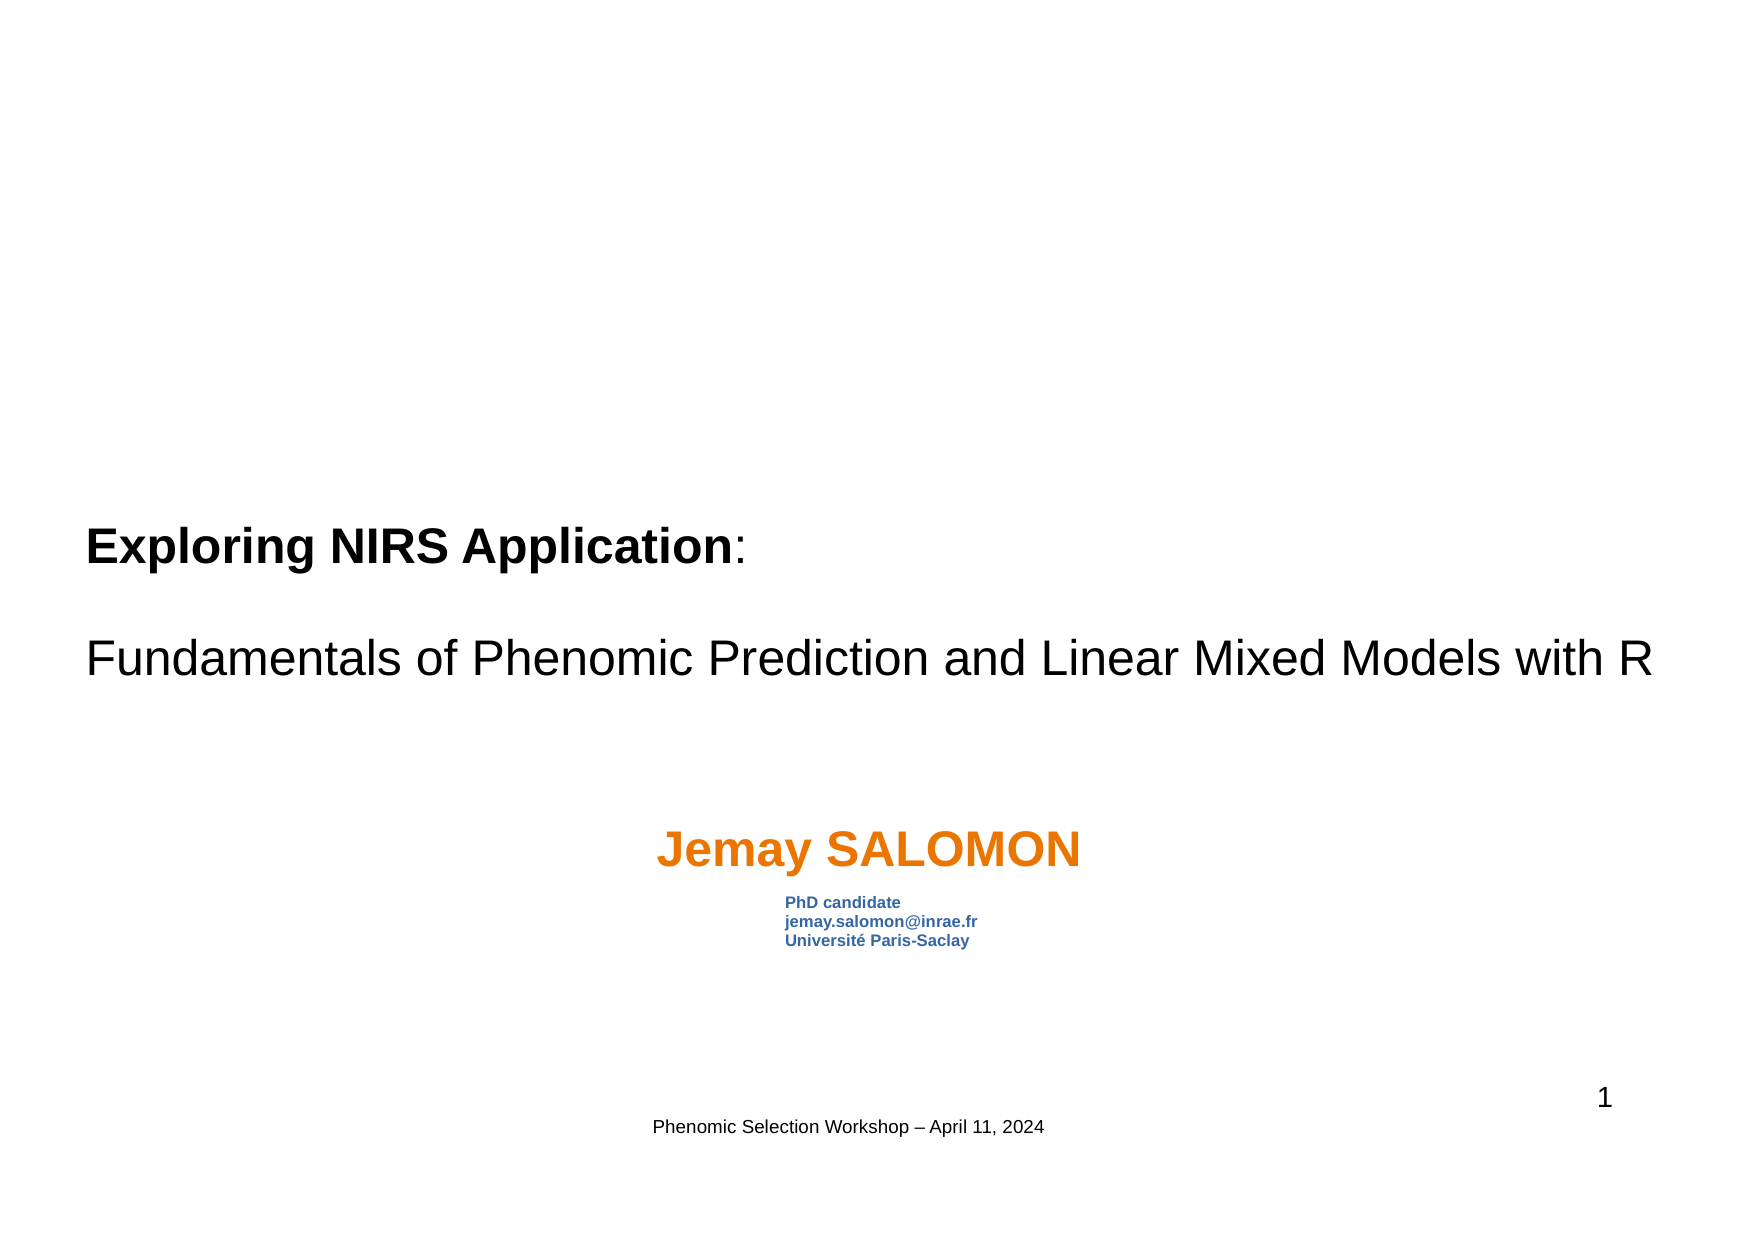

Exploring NIRS Application:
Fundamentals of Phenomic Prediction and Linear Mixed Models with R
Jemay SALOMON
PhD candidate
jemay.salomon@inrae.fr
Université Paris-Saclay
1
Phenomic Selection Workshop – April 11, 2024